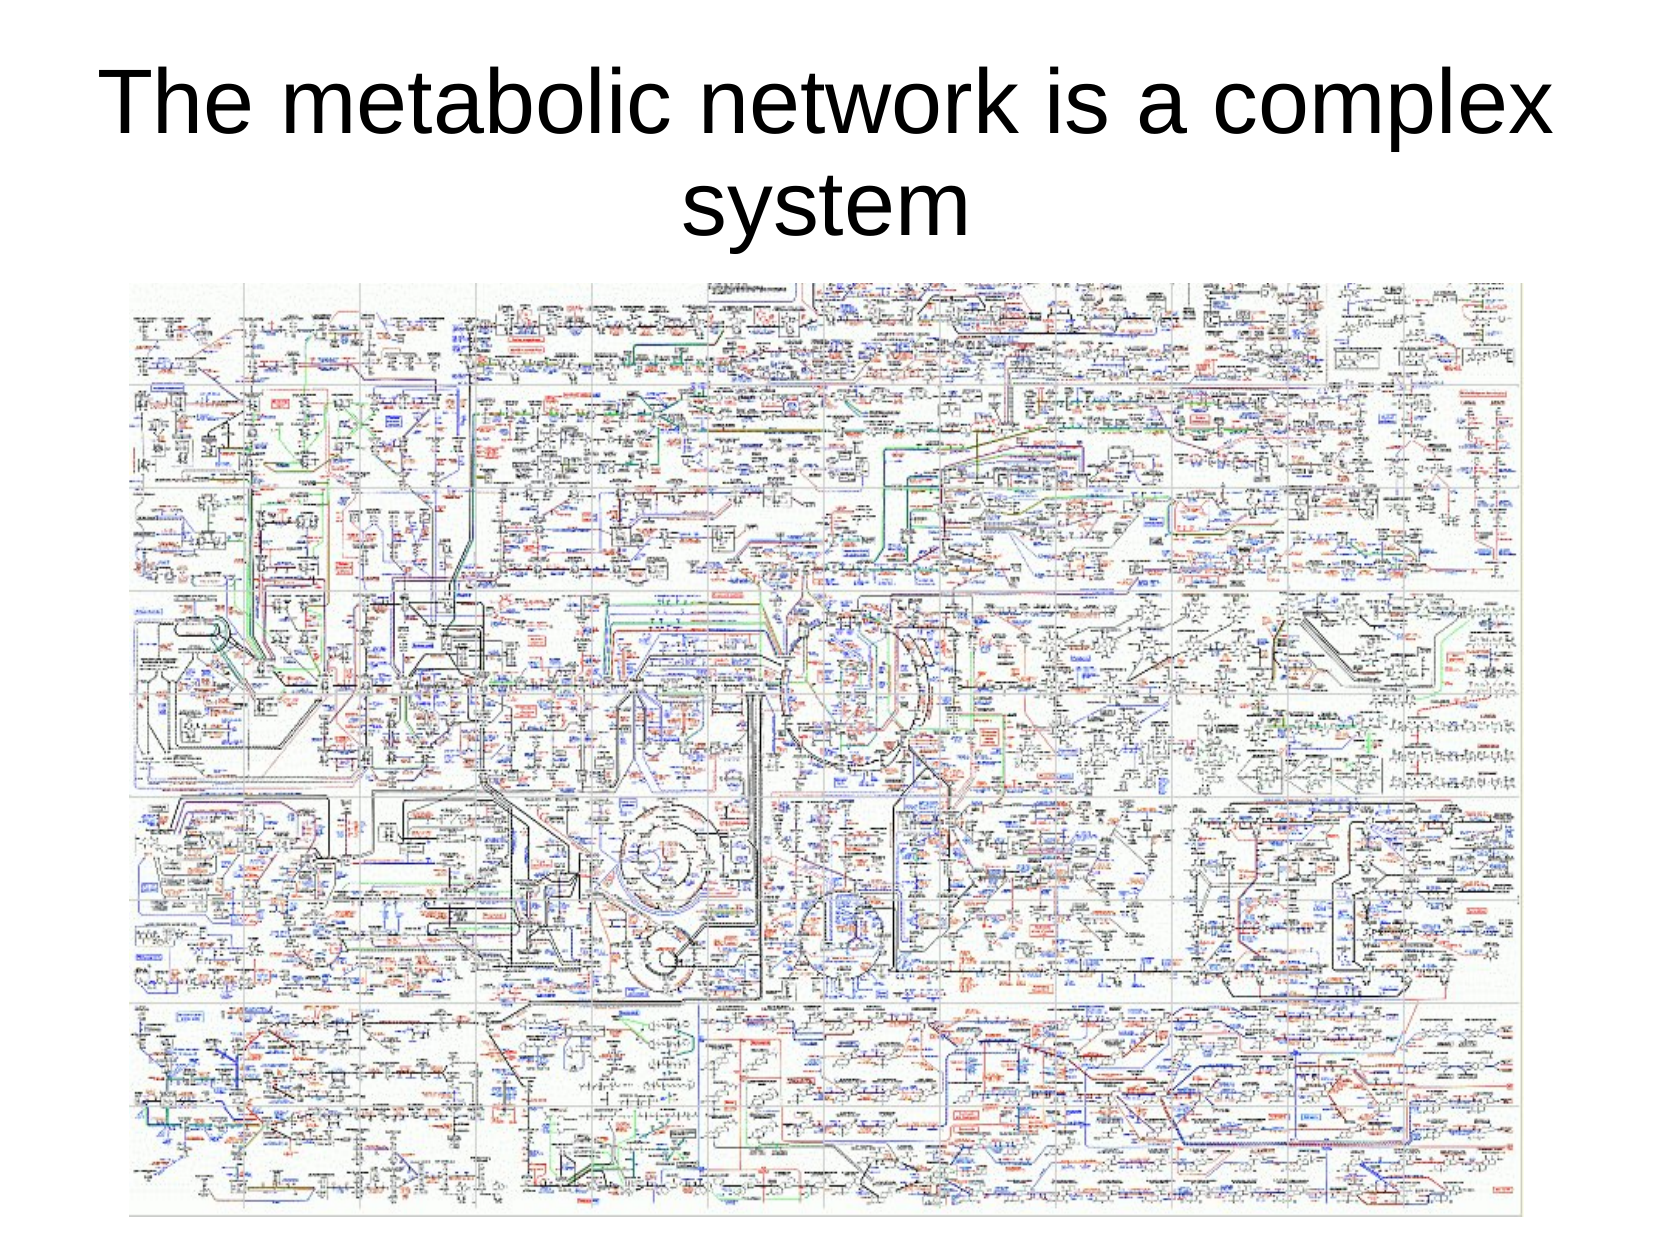

# The metabolic network is a complex system